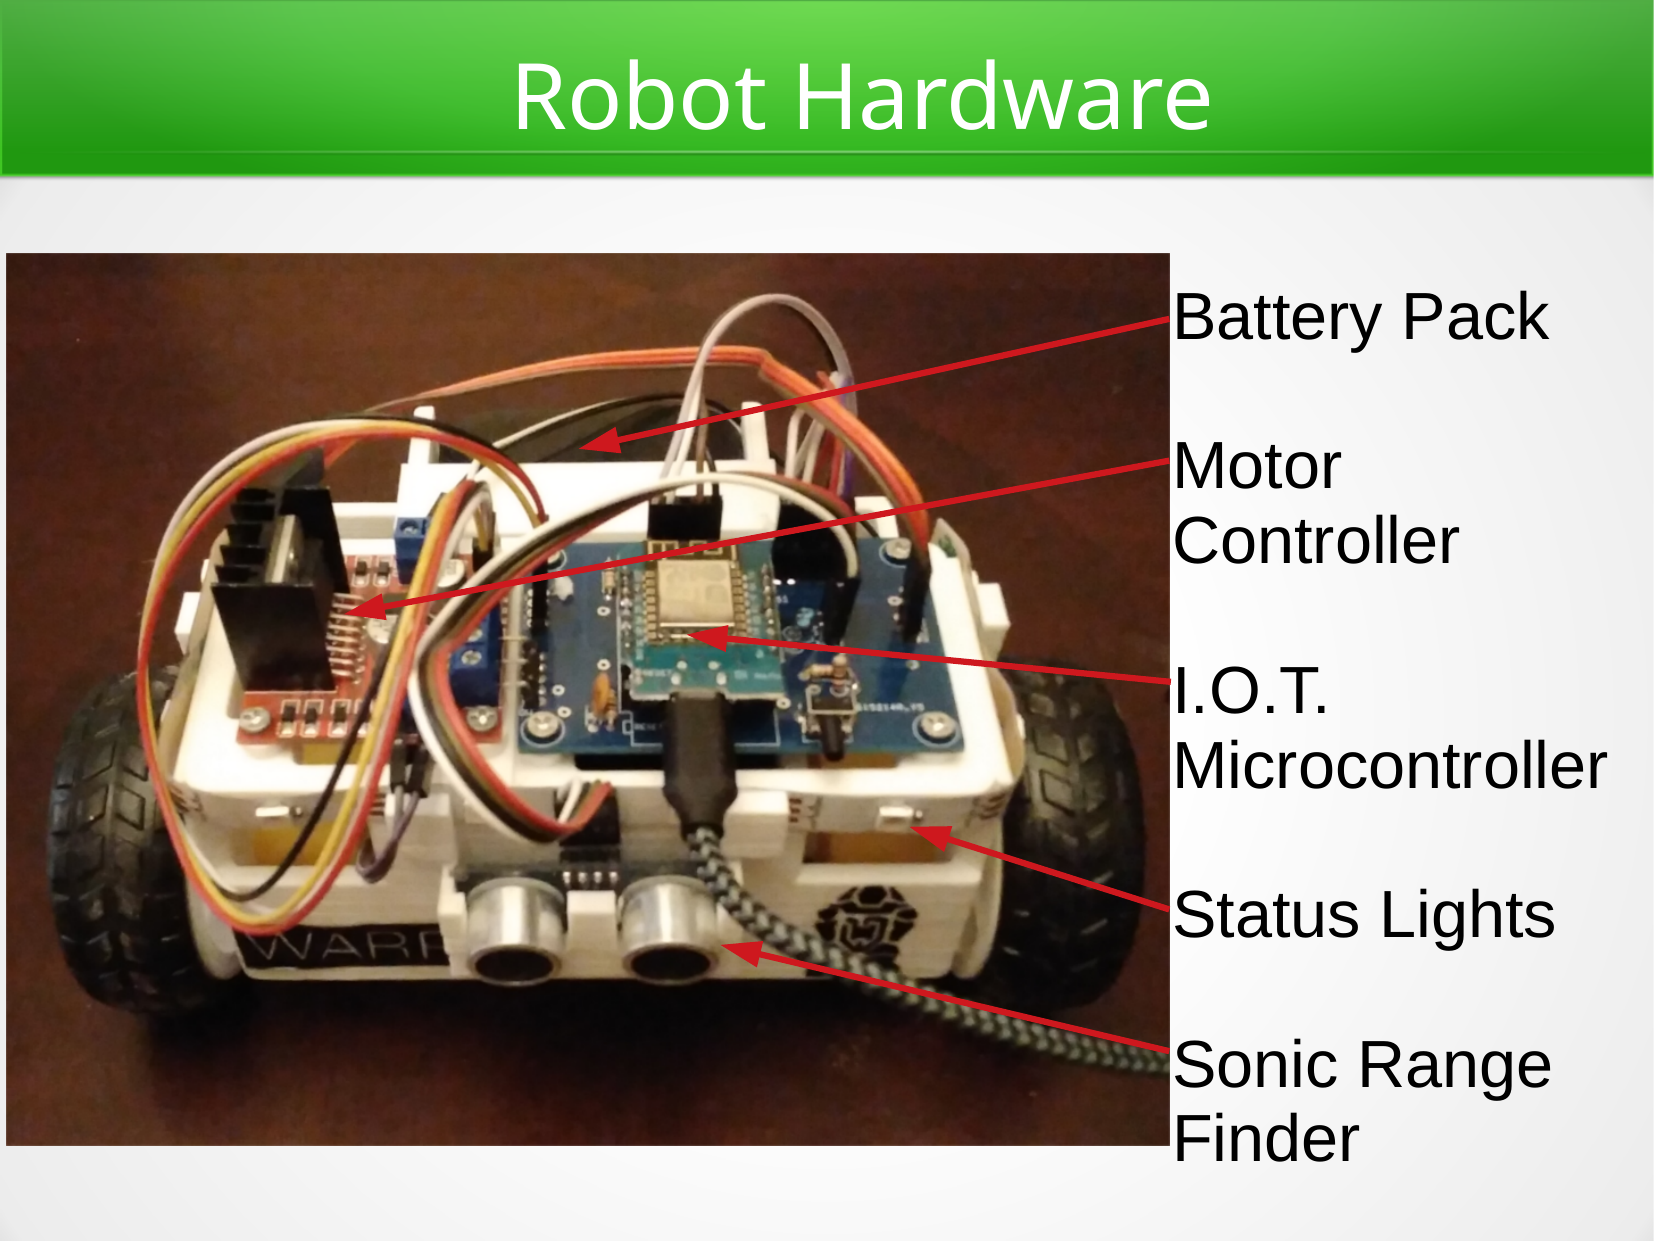

# Robot Hardware
Battery Pack
Motor Controller
I.O.T. Microcontroller
Status Lights
Sonic Range Finder